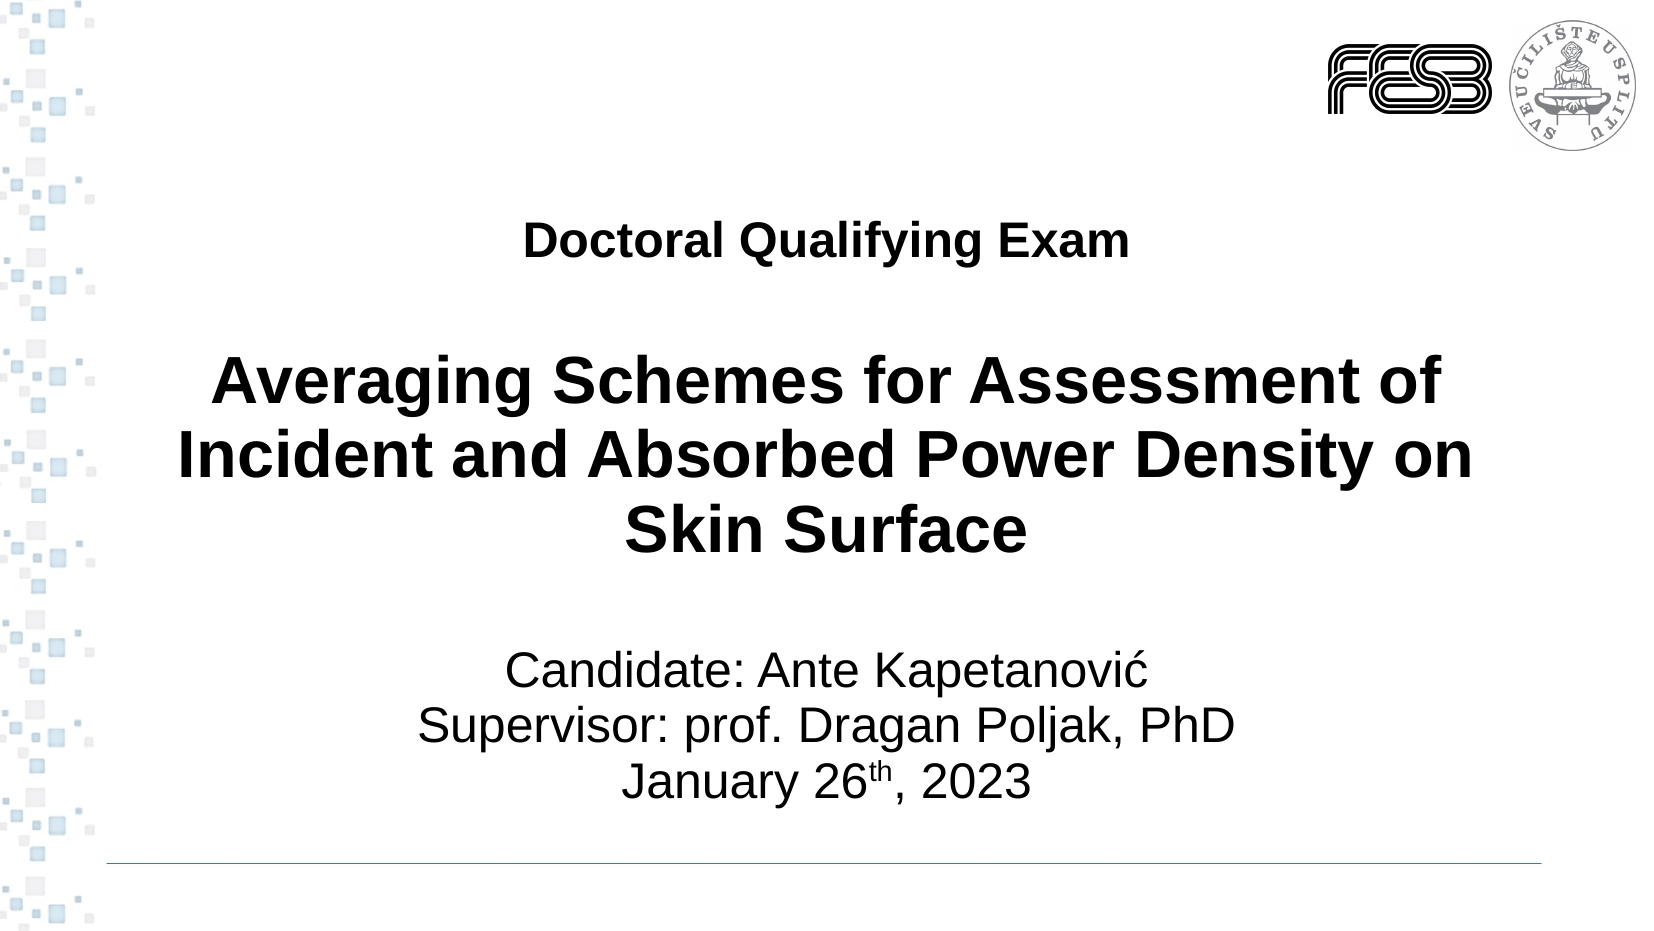

Doctoral Qualifying Exam
Averaging Schemes for Assessment of Incident and Absorbed Power Density on
Skin Surface
Candidate: Ante Kapetanović
Supervisor: prof. Dragan Poljak, PhD
January 26th, 2023